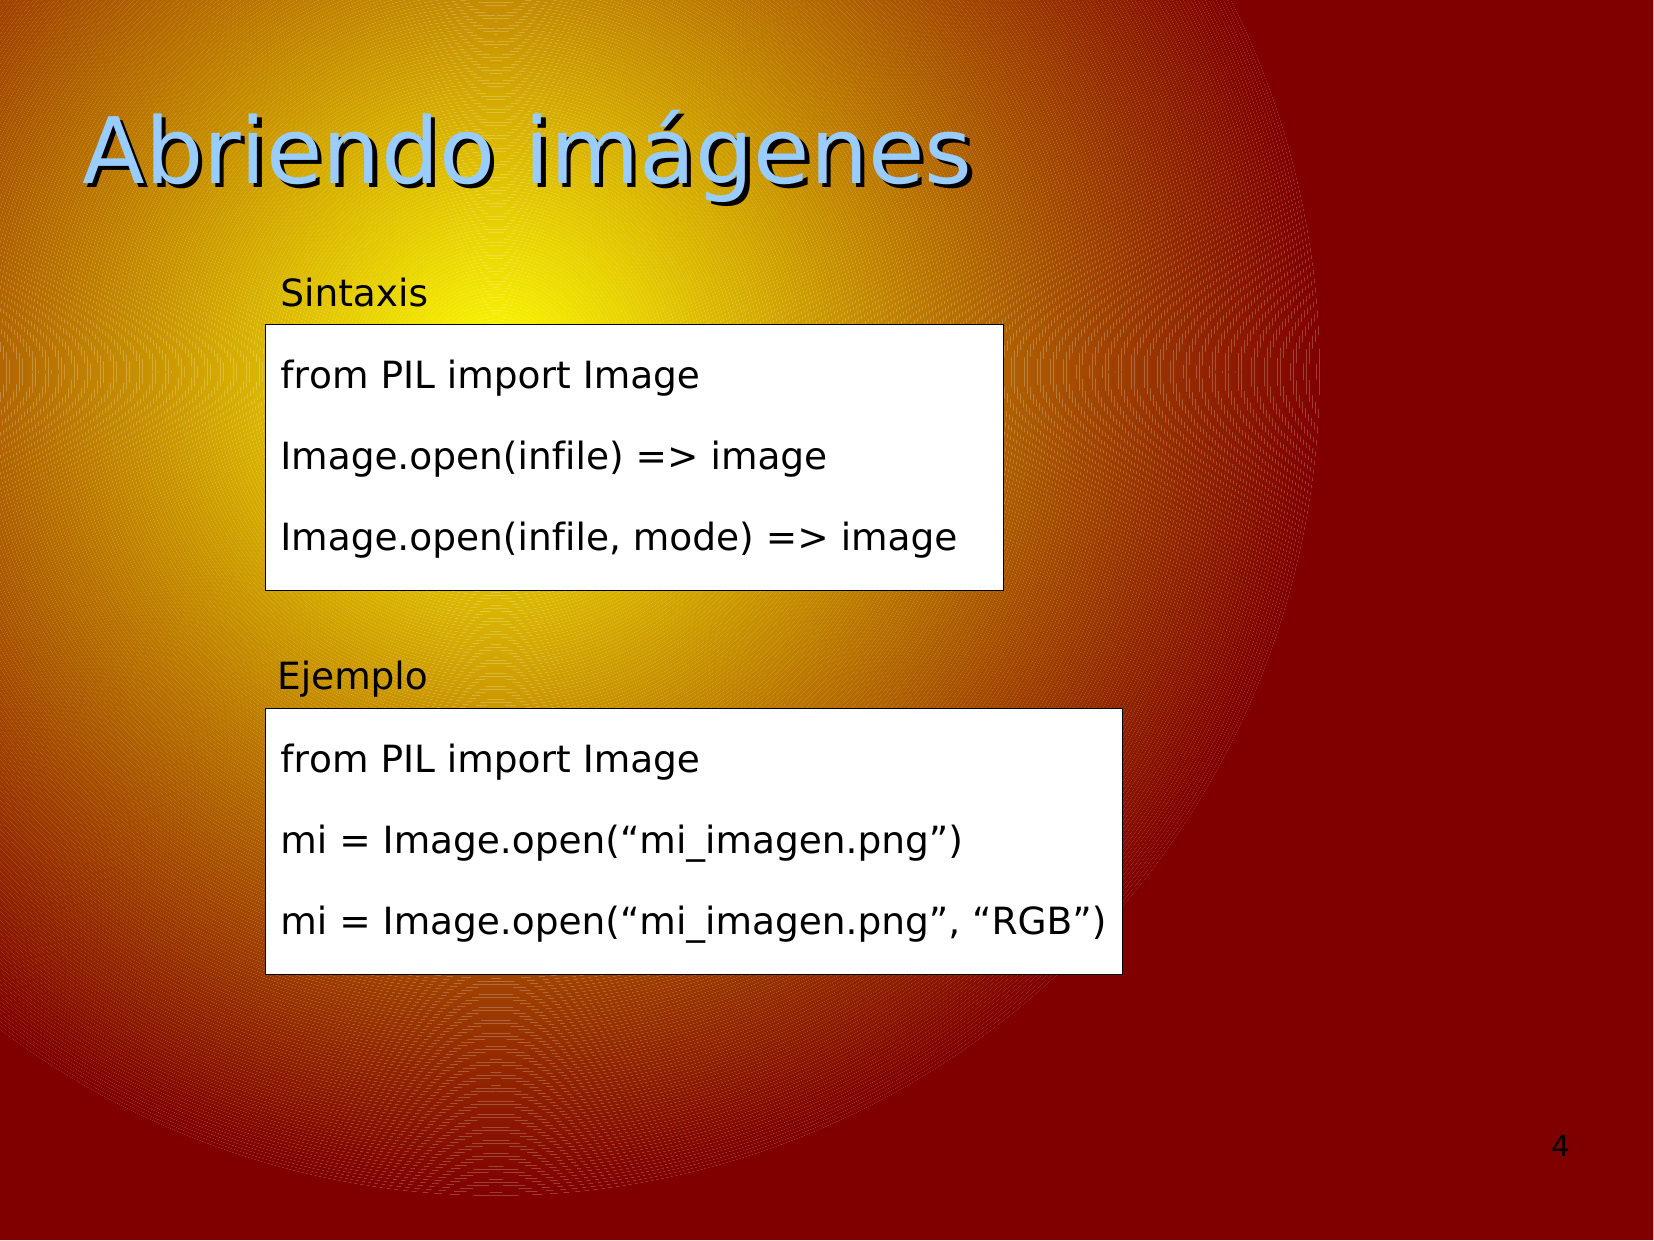

# Abriendo imágenes
Sintaxis
from PIL import Image
Image.open(infile) => image
Image.open(infile, mode) => image
Ejemplo
from PIL import Image
mi = Image.open(“mi_imagen.png”)
mi = Image.open(“mi_imagen.png”, “RGB”)
4